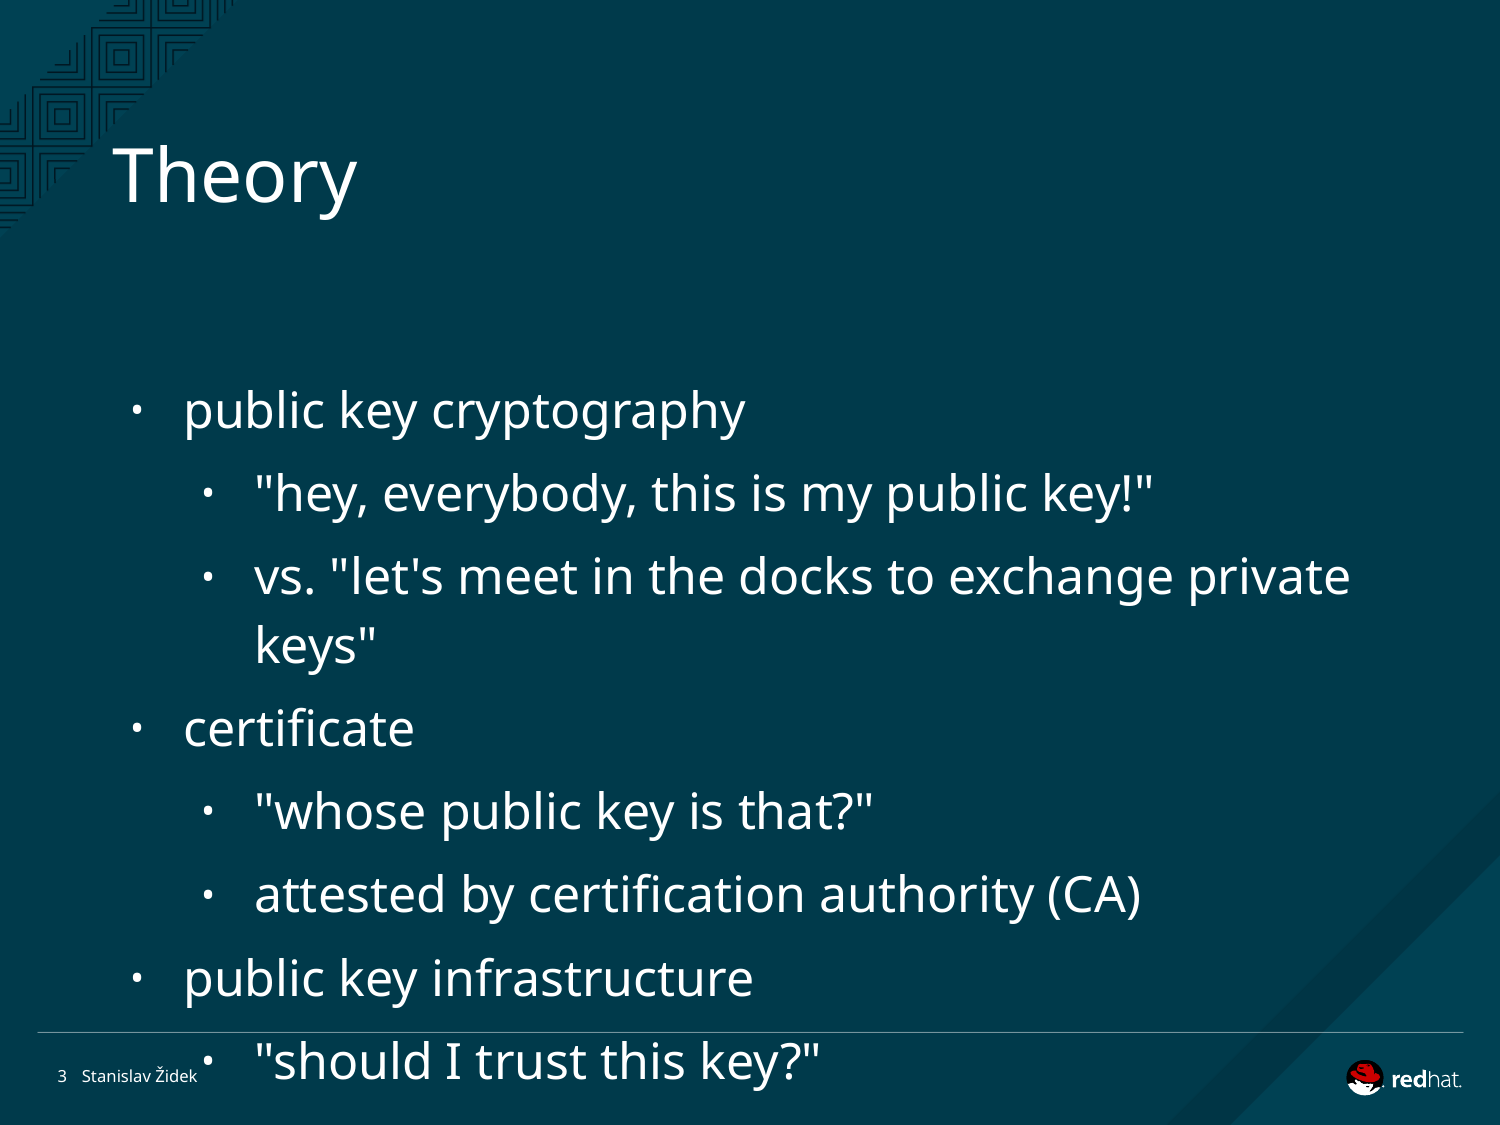

# Theory
public key cryptography
"hey, everybody, this is my public key!"
vs. "let's meet in the docks to exchange private keys"
certificate
"whose public key is that?"
attested by certification authority (CA)
public key infrastructure
"should I trust this key?"
3
Stanislav Židek